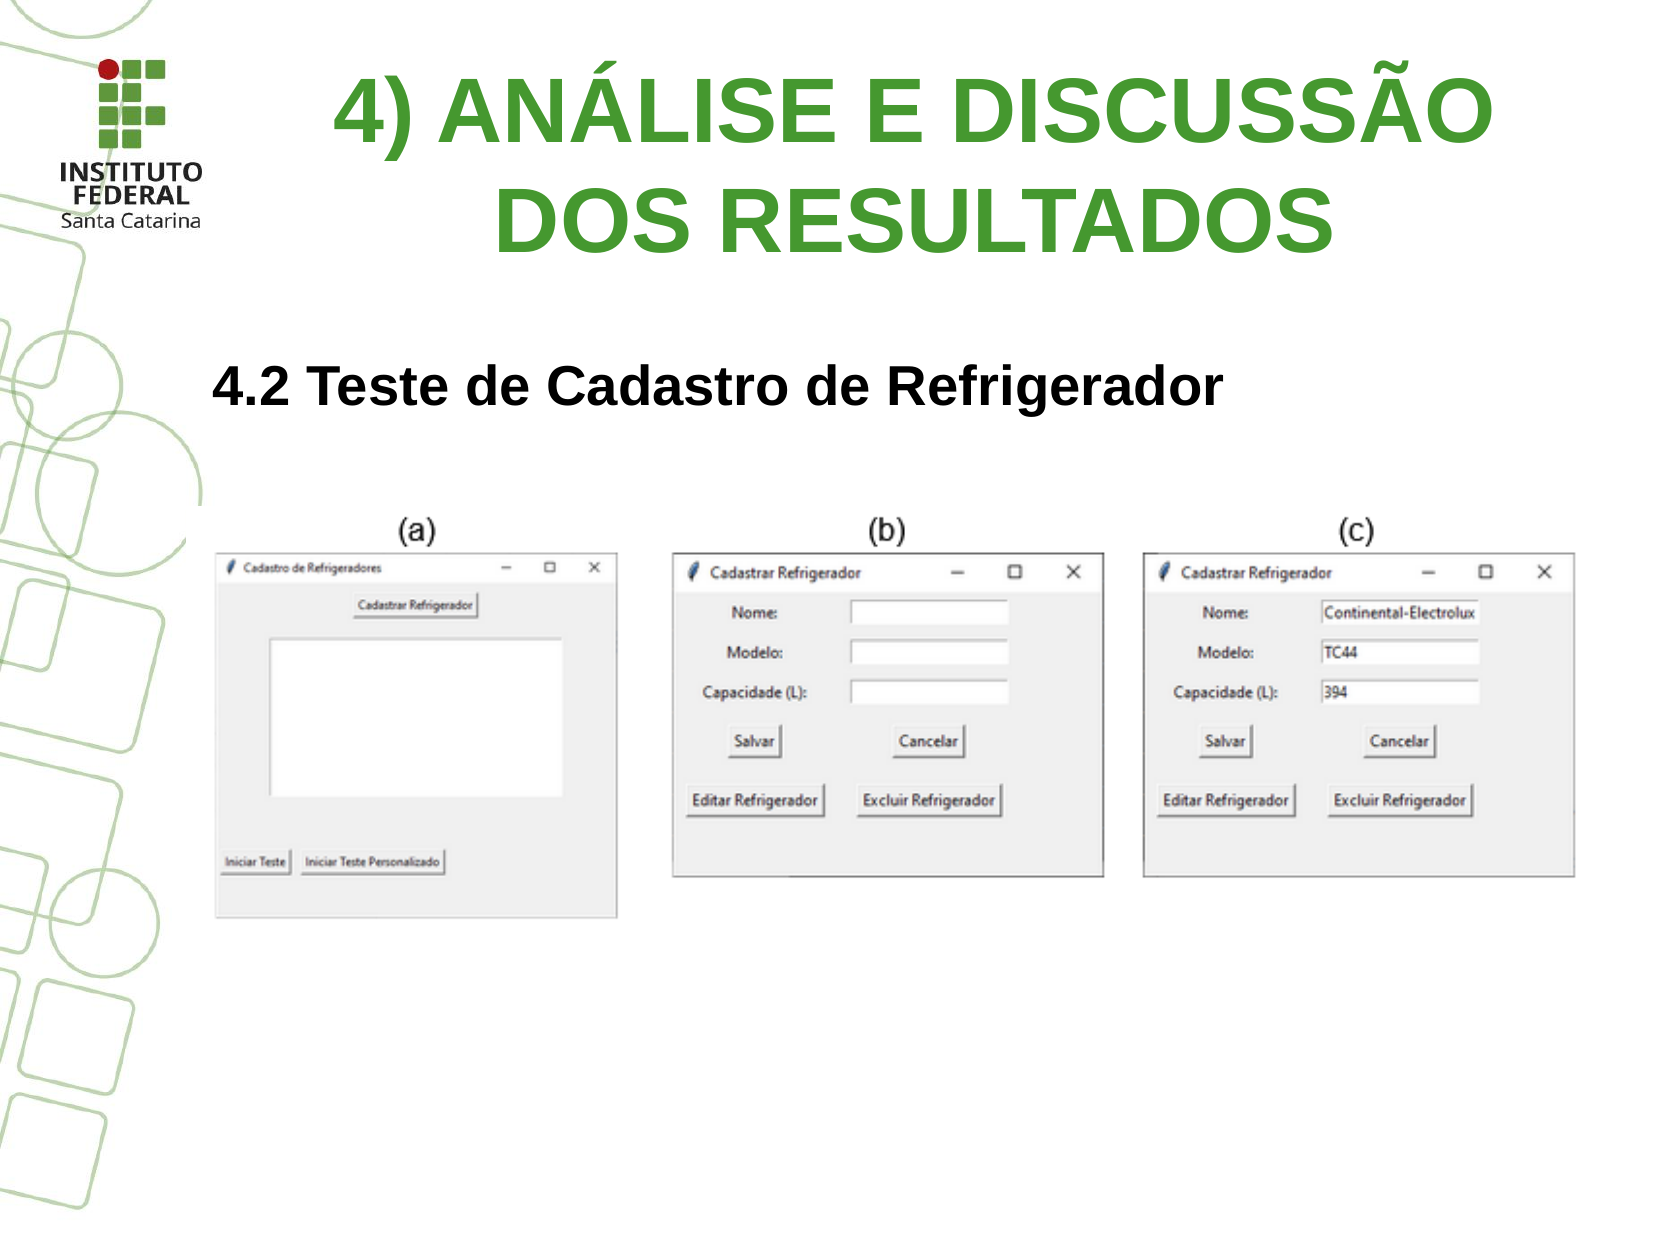

# 4) ANÁLISE E DISCUSSÃO DOS RESULTADOS
4.2 Teste de Cadastro de Refrigerador